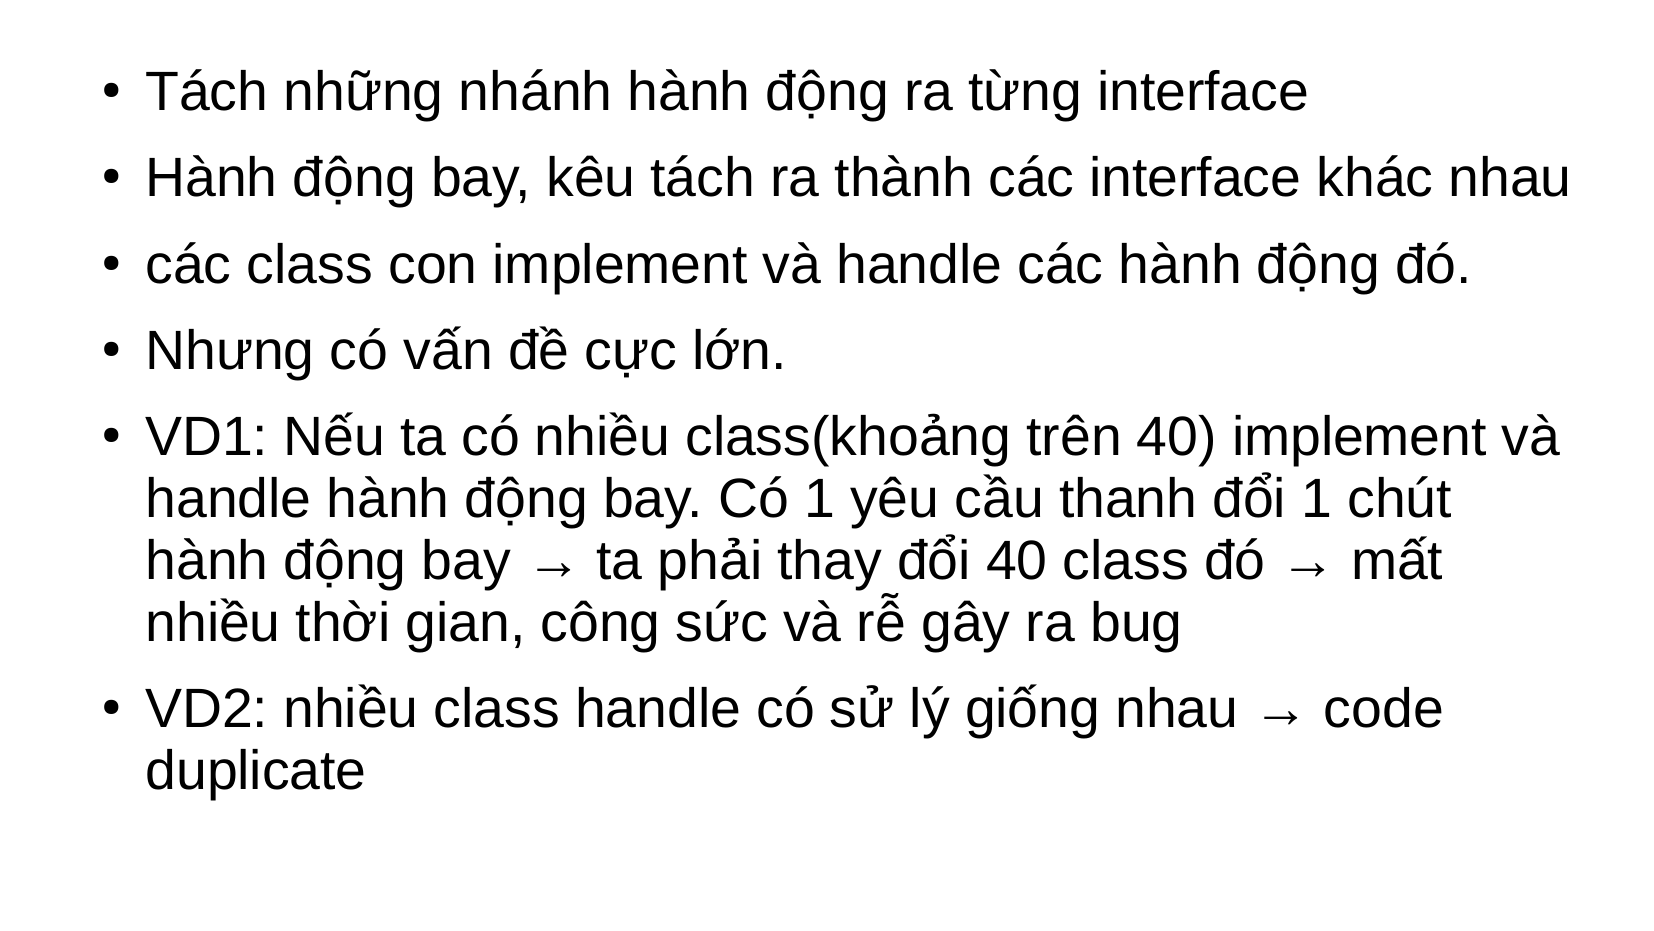

# Tách những nhánh hành động ra từng interface
Hành động bay, kêu tách ra thành các interface khác nhau
các class con implement và handle các hành động đó.
Nhưng có vấn đề cực lớn.
VD1: Nếu ta có nhiều class(khoảng trên 40) implement và handle hành động bay. Có 1 yêu cầu thanh đổi 1 chút hành động bay → ta phải thay đổi 40 class đó → mất nhiều thời gian, công sức và rễ gây ra bug
VD2: nhiều class handle có sử lý giống nhau → code duplicate